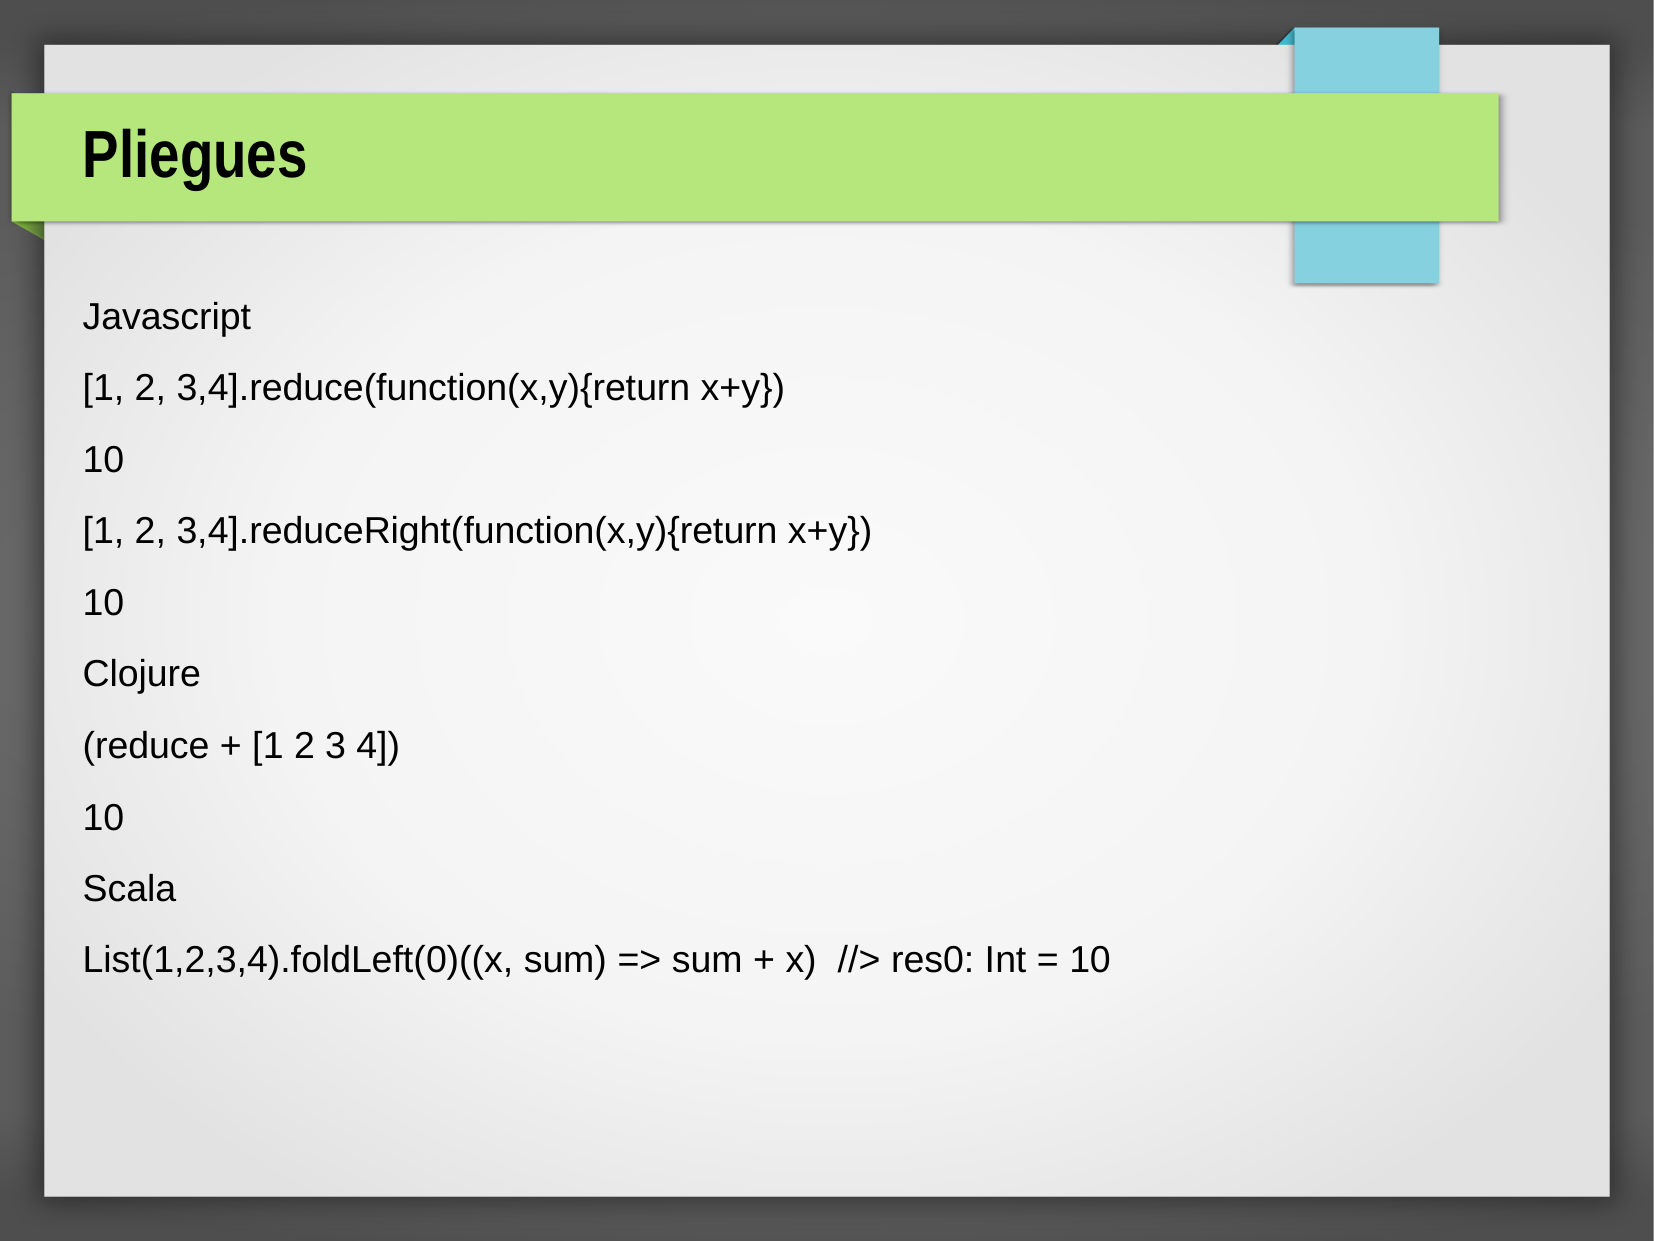

# Pliegues
Javascript
[1, 2, 3,4].reduce(function(x,y){return x+y})
10
[1, 2, 3,4].reduceRight(function(x,y){return x+y})
10
Clojure
(reduce + [1 2 3 4])
10
Scala
List(1,2,3,4).foldLeft(0)((x, sum) => sum + x) //> res0: Int = 10